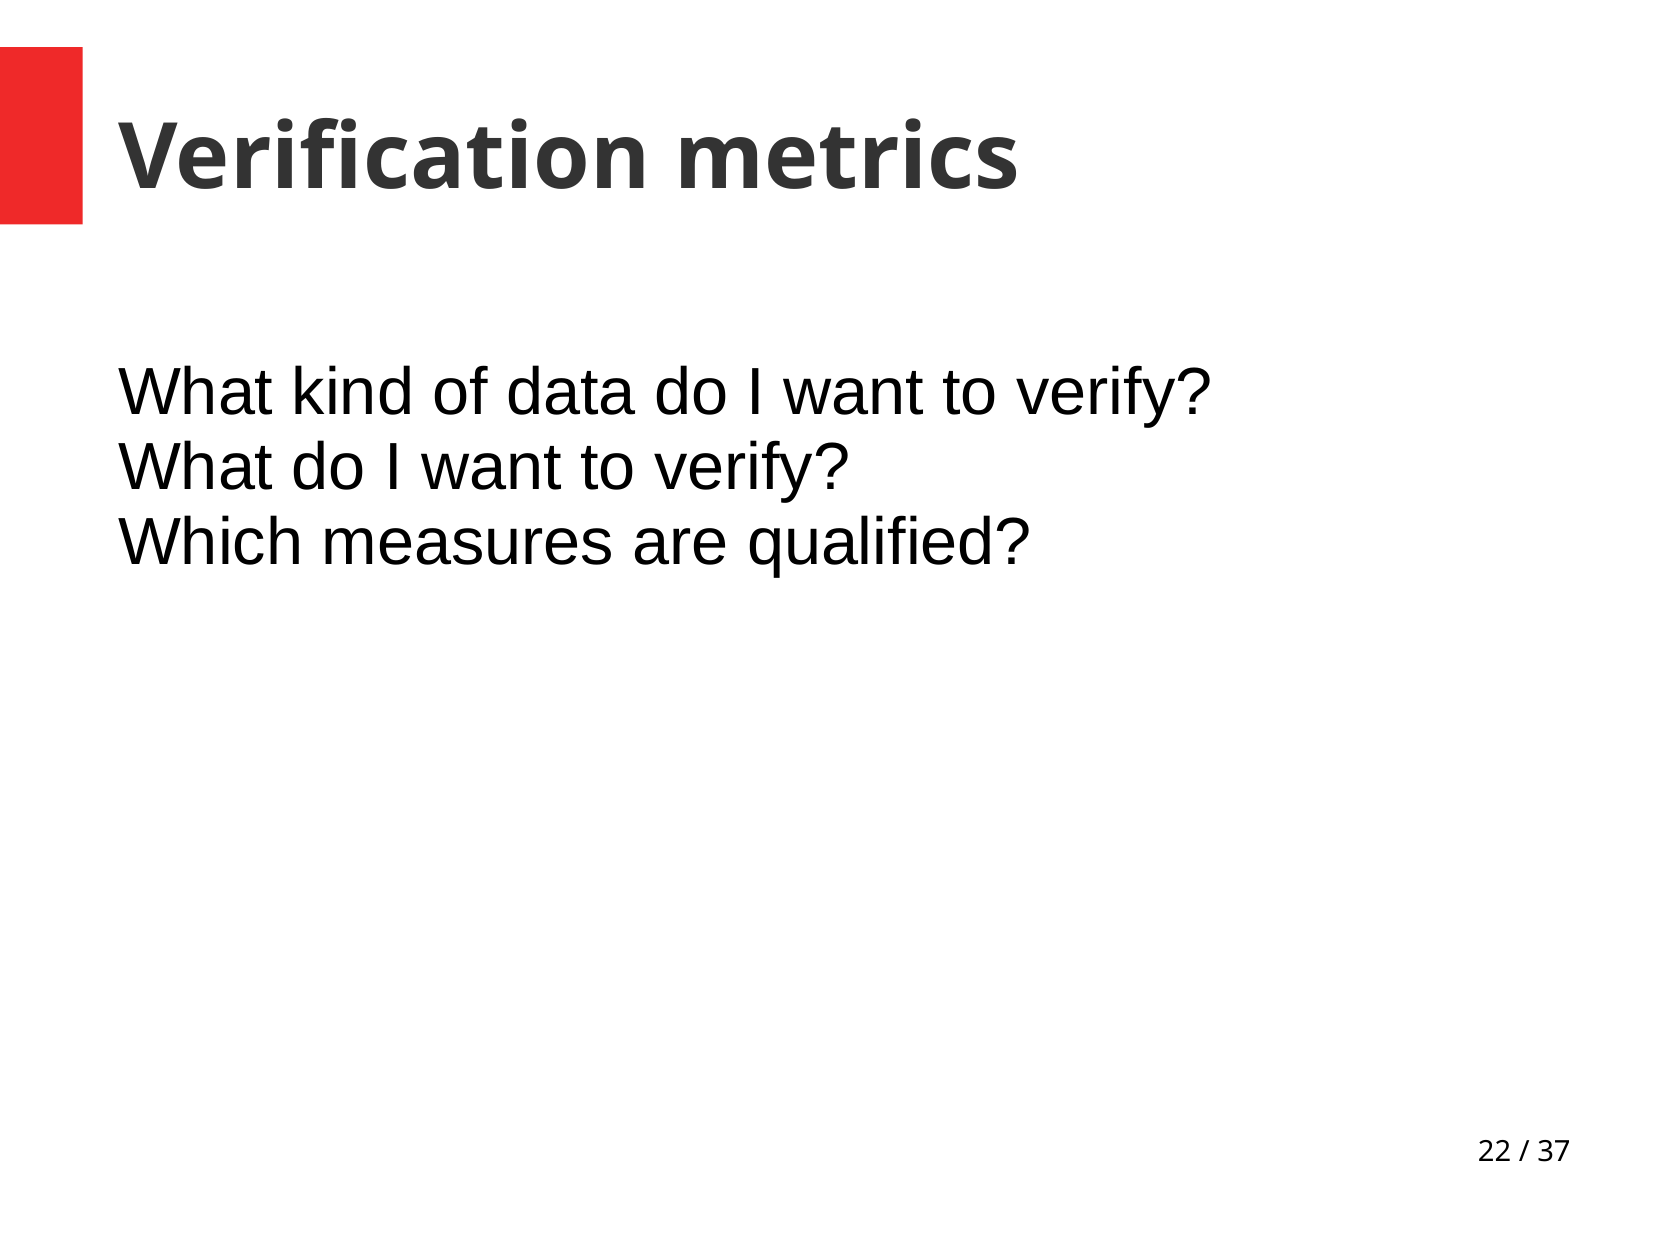

# Verification metrics
What kind of data do I want to verify?
What do I want to verify?
Which measures are qualified?
22